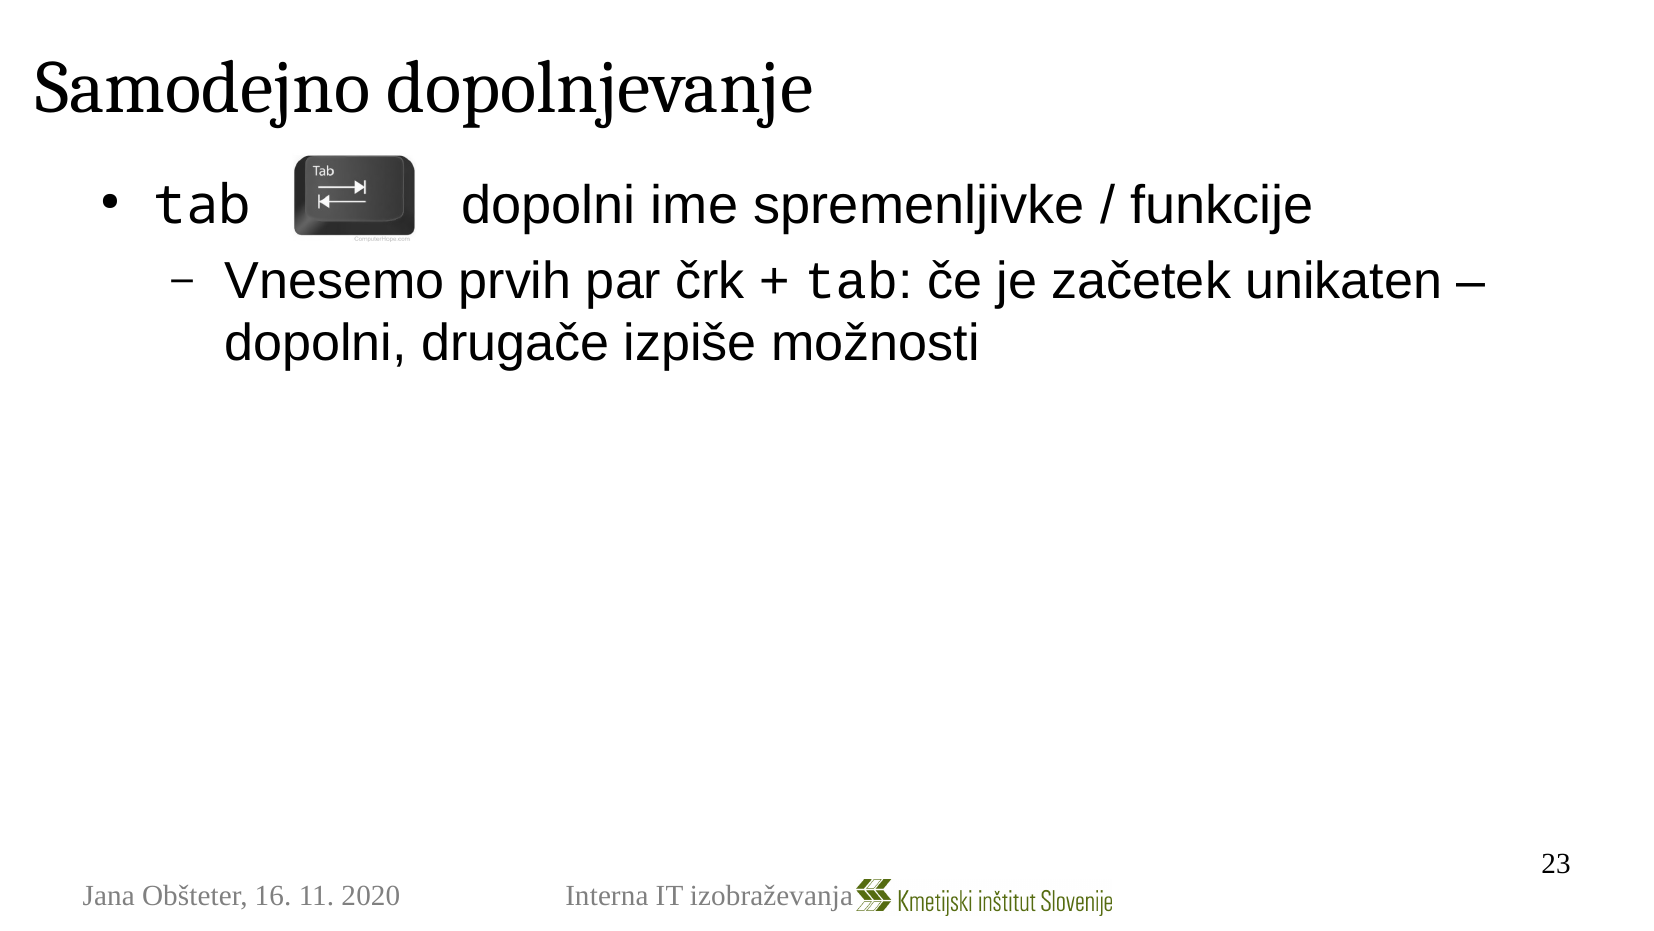

# Samodejno dopolnjevanje
tab dopolni ime spremenljivke / funkcije
Vnesemo prvih par črk + tab: če je začetek unikaten – dopolni, drugače izpiše možnosti
23